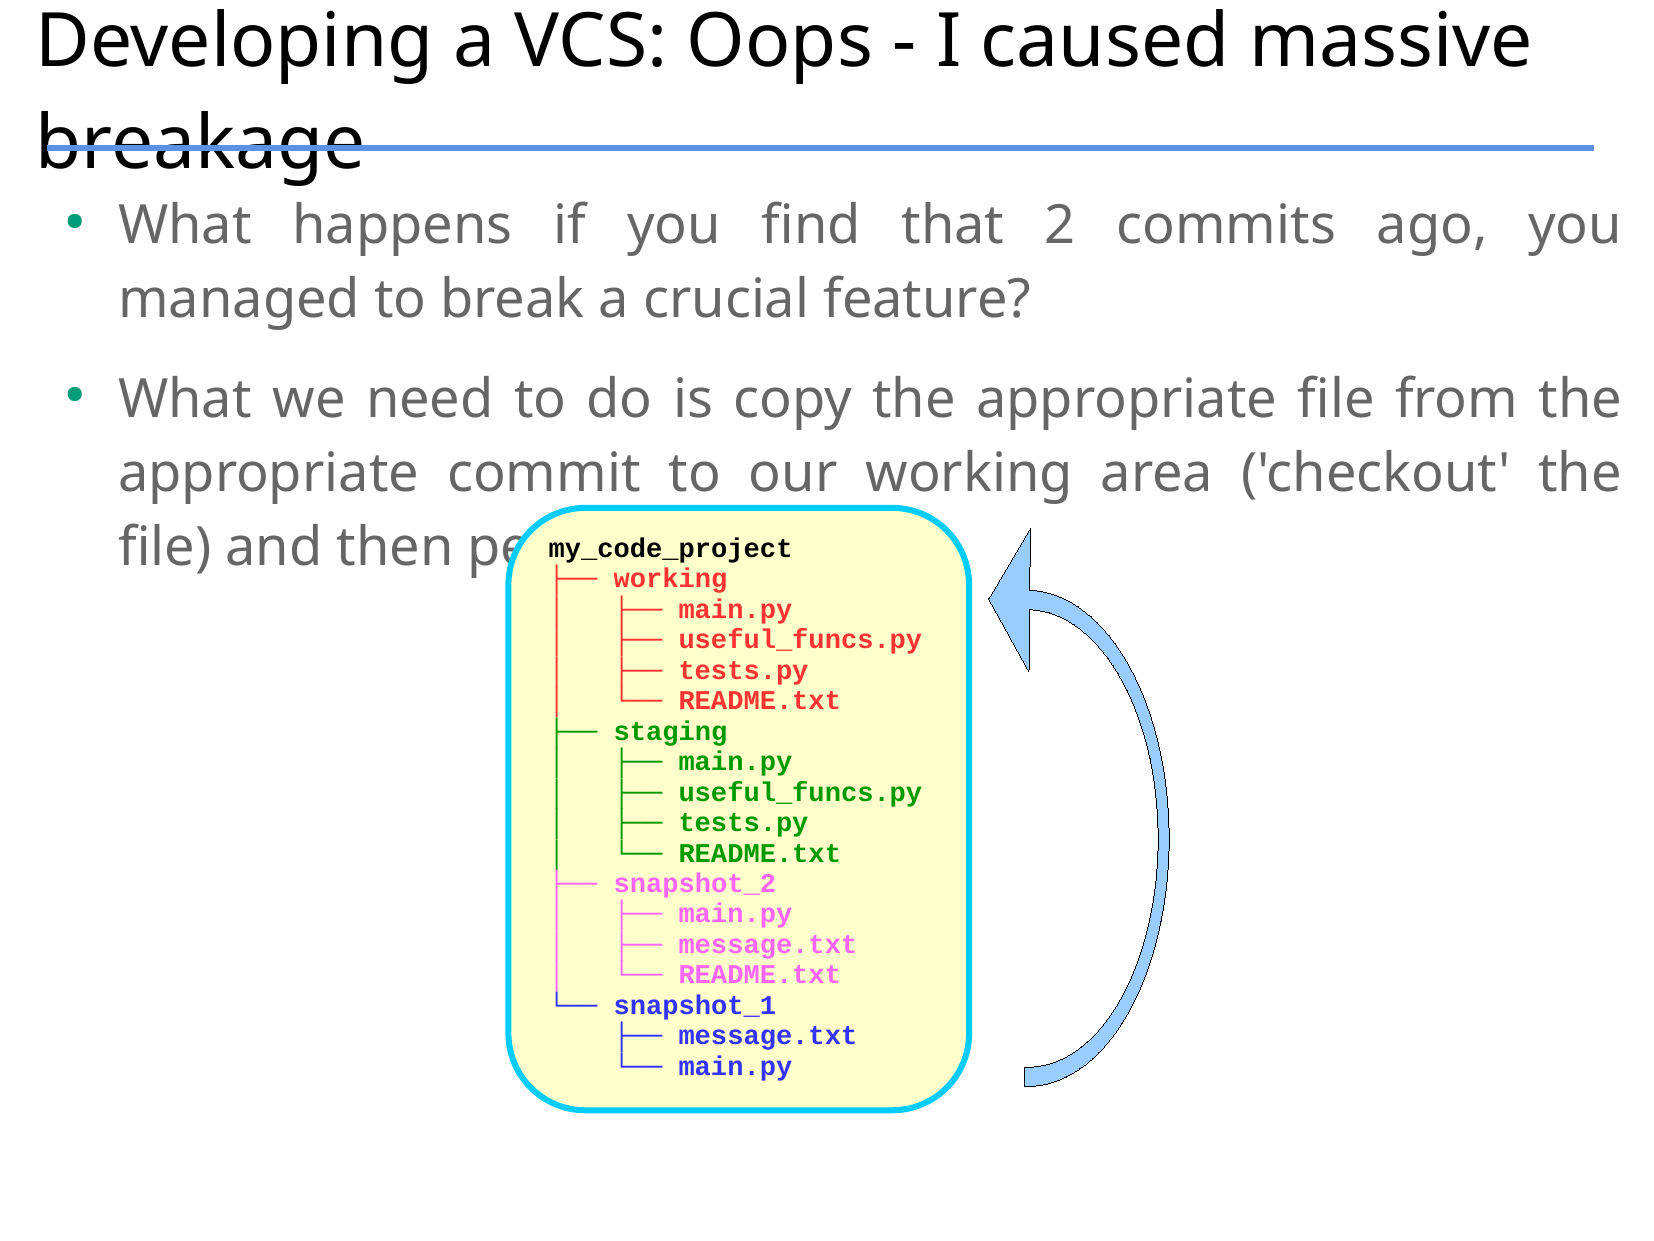

# Developing a VCS: Oops - I caused massive breakage
What happens if you find that 2 commits ago, you managed to break a crucial feature?
What we need to do is copy the appropriate file from the appropriate commit to our working area ('checkout' the file) and then perform a commit
my_code_project
├── working
│ ├── main.py
│ ├── useful_funcs.py
│ ├── tests.py
│ └── README.txt
├── staging
│ ├── main.py
│ ├── useful_funcs.py
│ ├── tests.py
│ └── README.txt
├── snapshot_2
│ ├── main.py
│ ├── message.txt
│ └── README.txt
└── snapshot_1
 ├── message.txt
 └── main.py